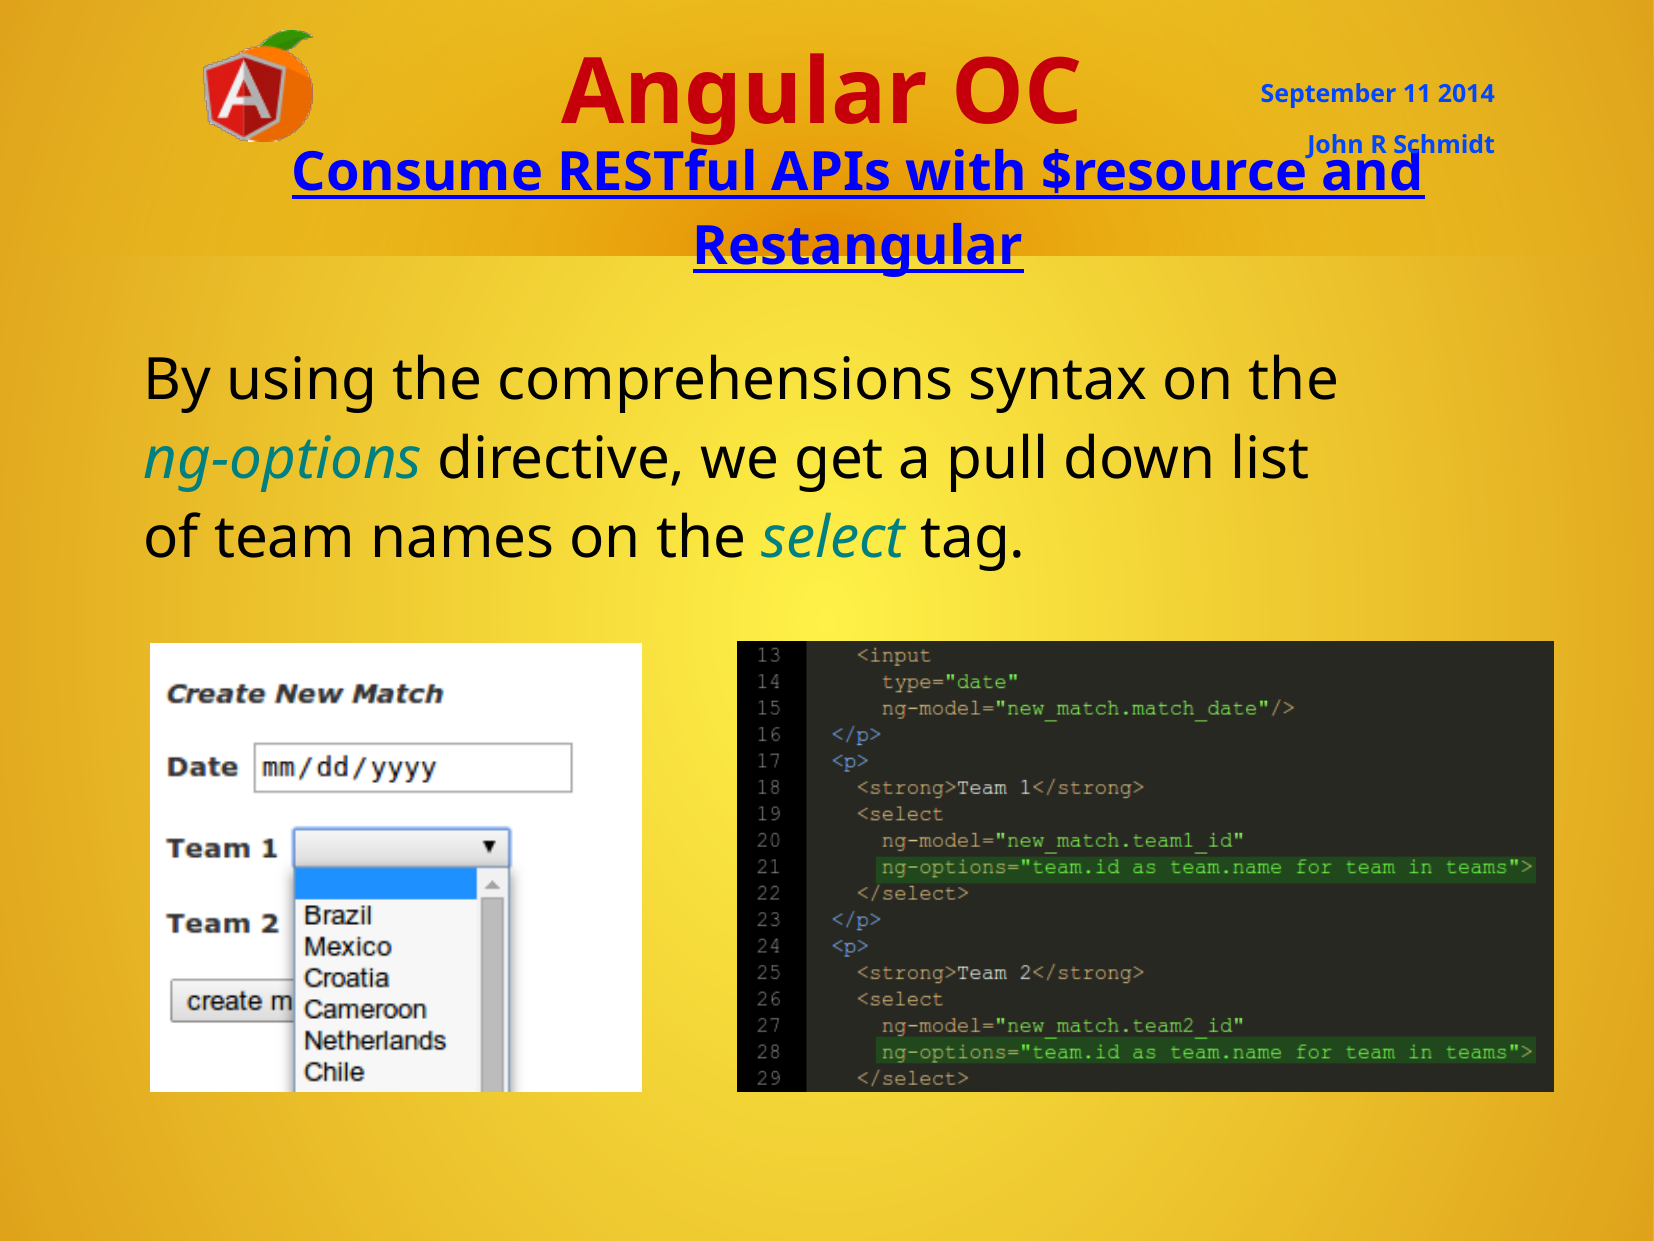

# Angular OC
September 11 2014
John R Schmidt
Consume RESTful APIs with $resource and Restangular
By using the comprehensions syntax on the ng-options directive, we get a pull down list of team names on the select tag.